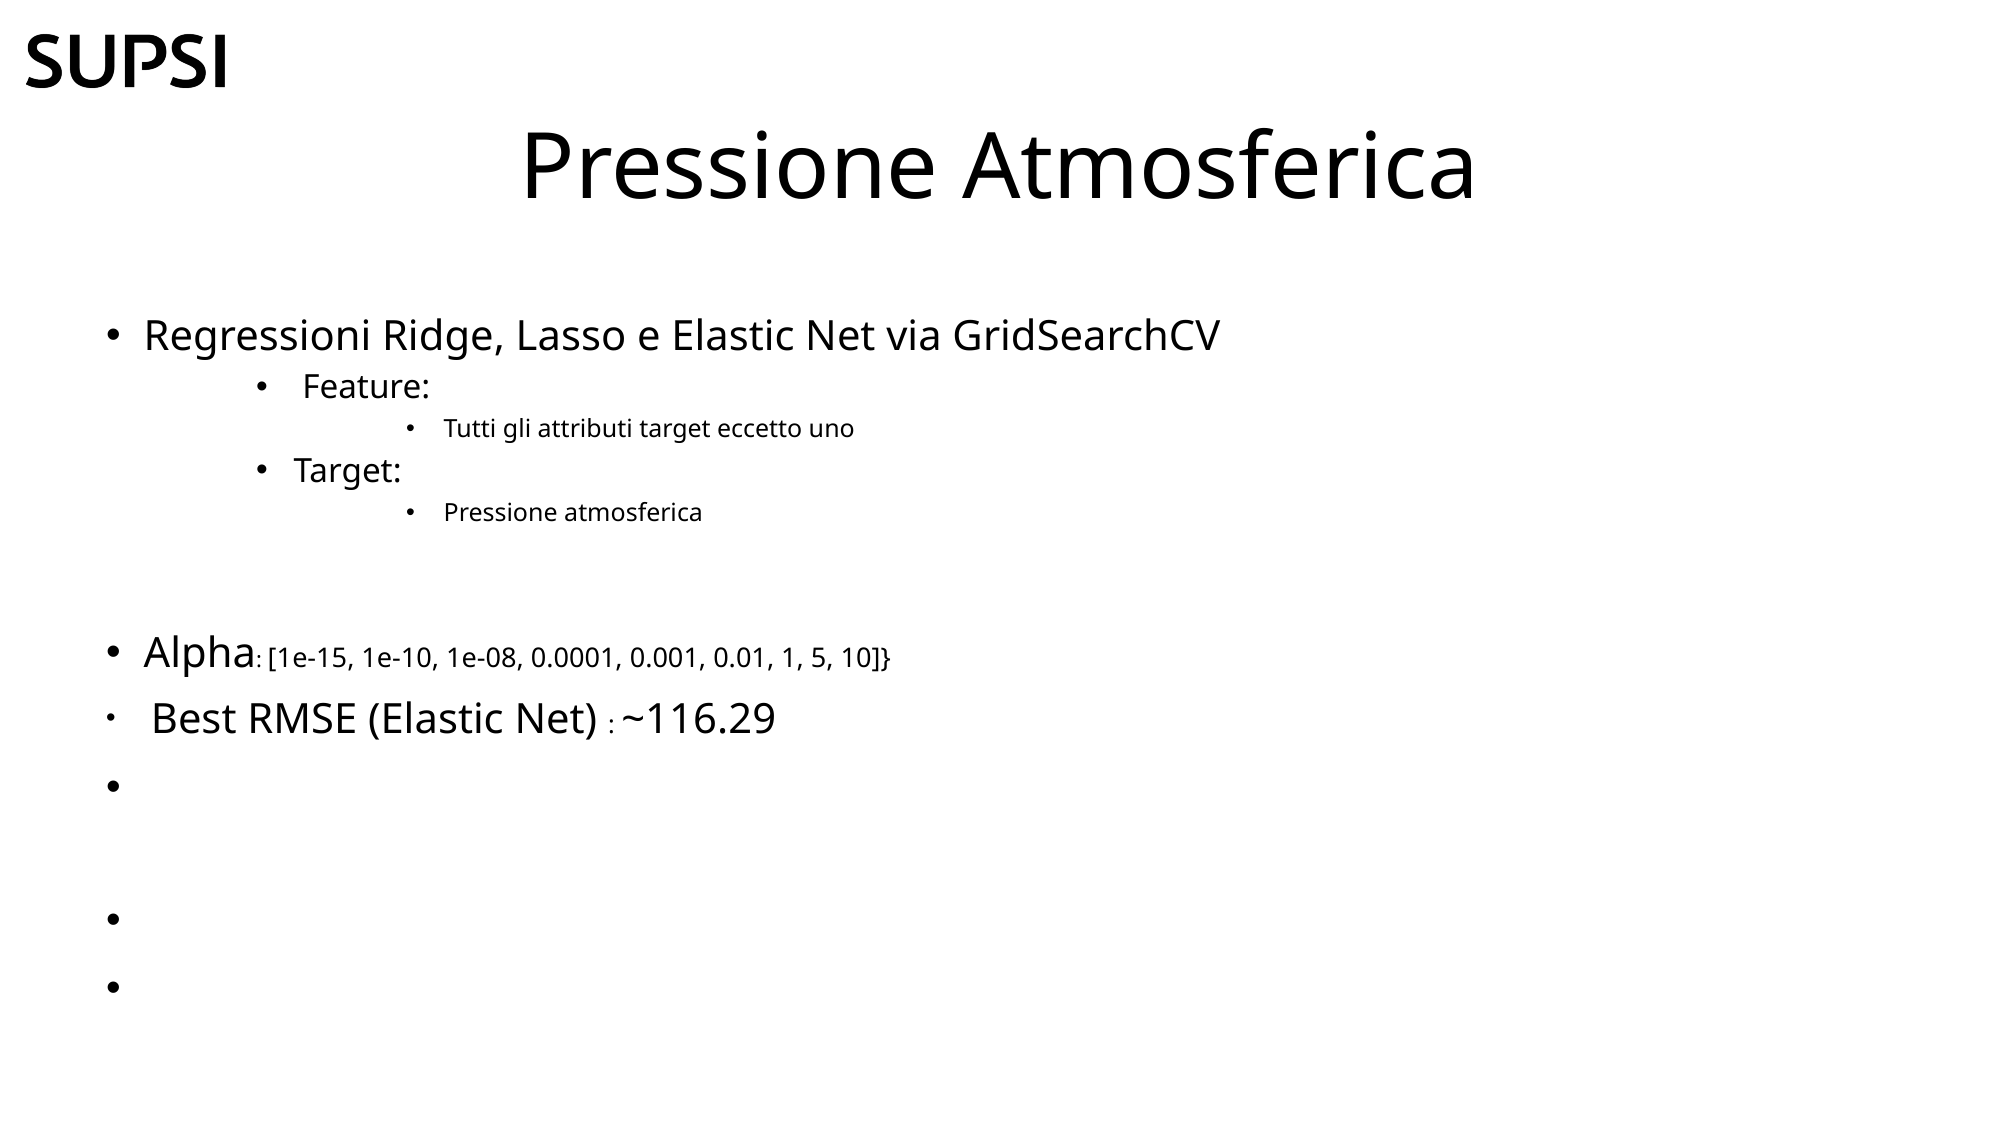

# Pressione Atmosferica
Regressioni Ridge, Lasso e Elastic Net via GridSearchCV
 Feature:
Tutti gli attributi target eccetto uno
Target:
Pressione atmosferica
Alpha: [1e-15, 1e-10, 1e-08, 0.0001, 0.001, 0.01, 1, 5, 10]}
 Best RMSE (Elastic Net) : ~116.29